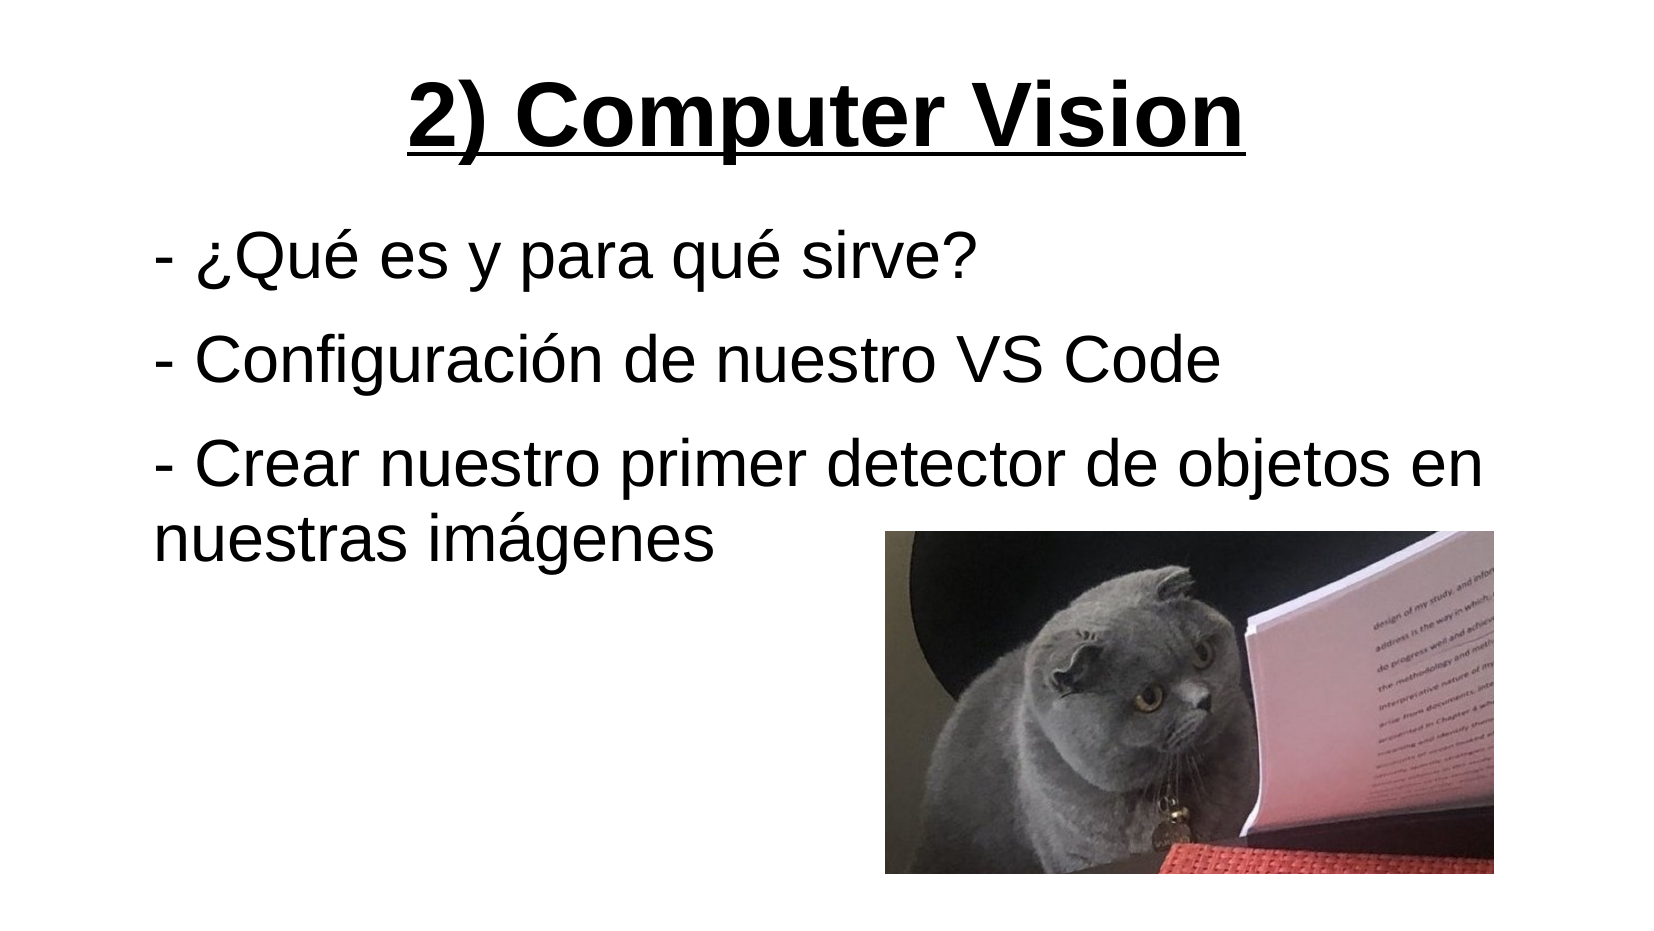

# 2) Computer Vision
- ¿Qué es y para qué sirve?
- Configuración de nuestro VS Code
- Crear nuestro primer detector de objetos en nuestras imágenes